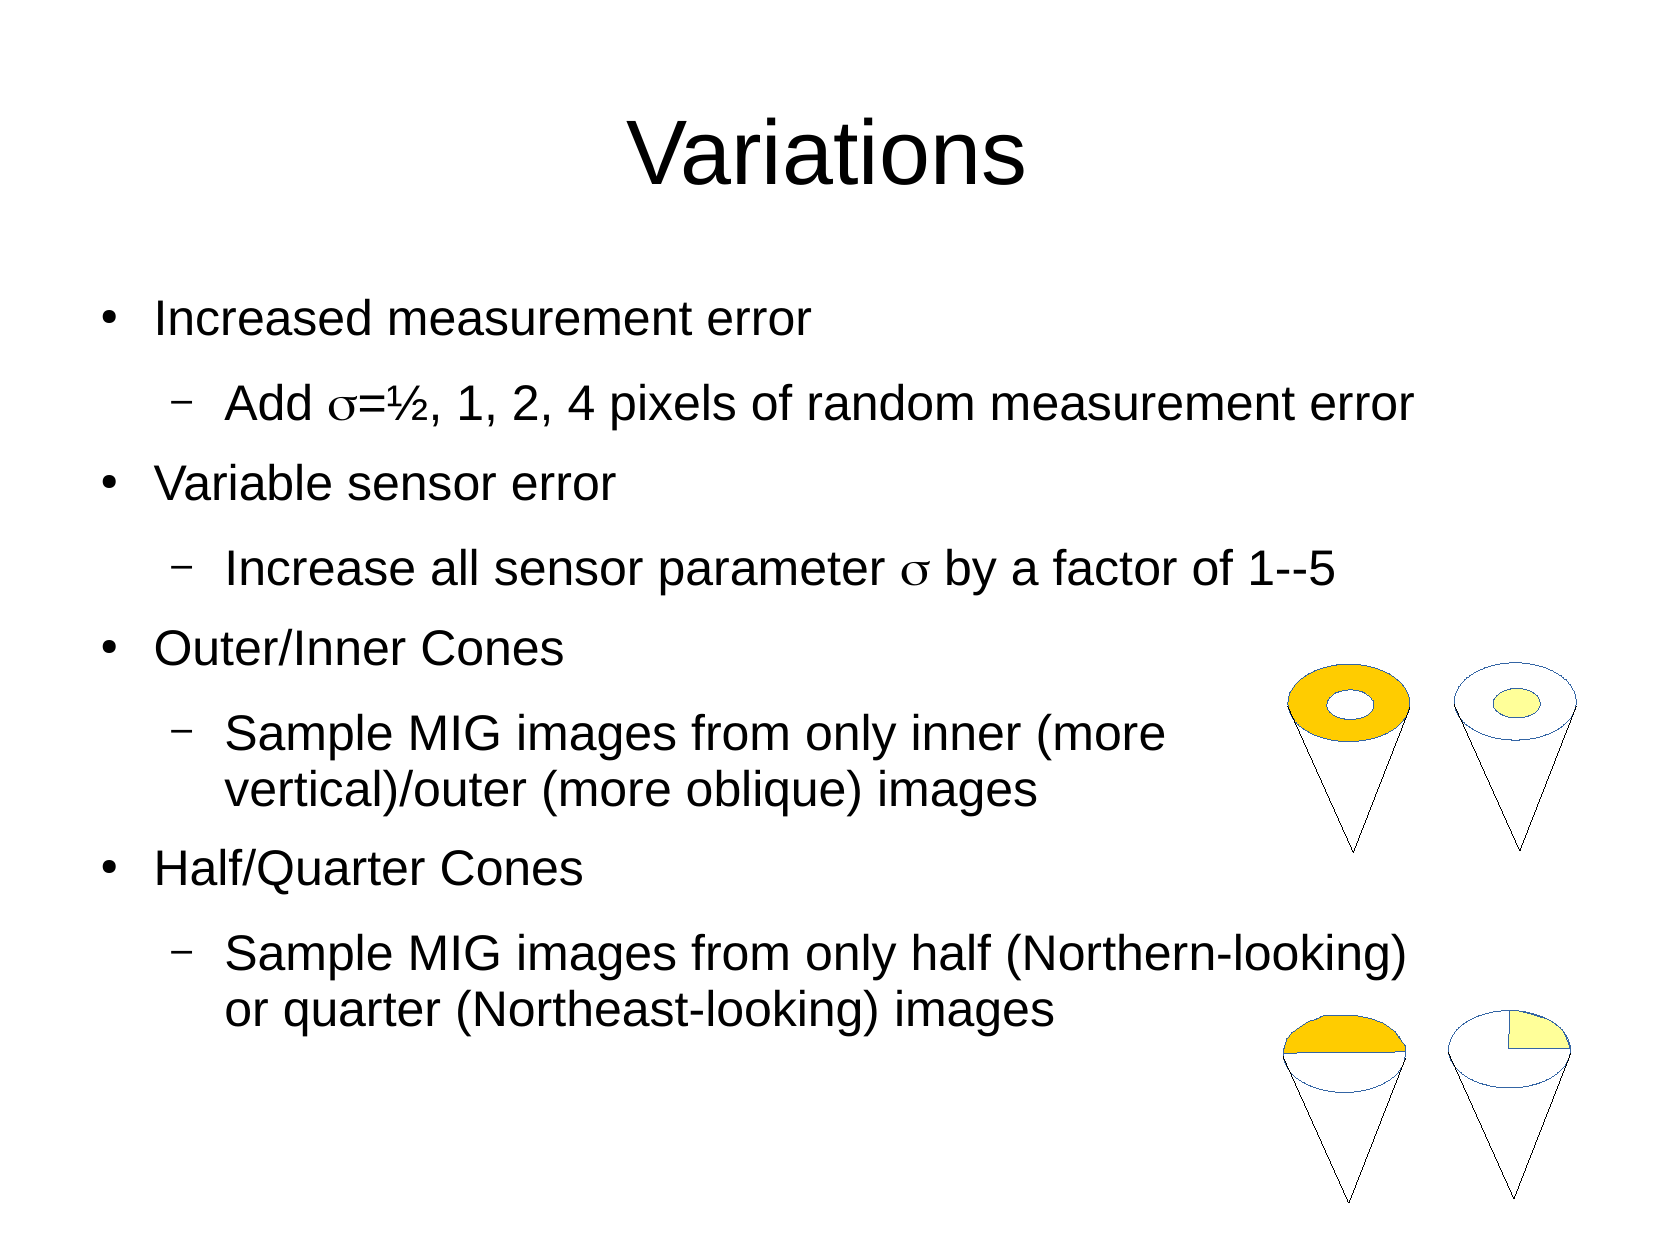

# Variations
Increased measurement error
Add s=½, 1, 2, 4 pixels of random measurement error
Variable sensor error
Increase all sensor parameter s by a factor of 1--5
Outer/Inner Cones
Sample MIG images from only inner (more vertical)/outer (more oblique) images
Half/Quarter Cones
Sample MIG images from only half (Northern-looking) or quarter (Northeast-looking) images